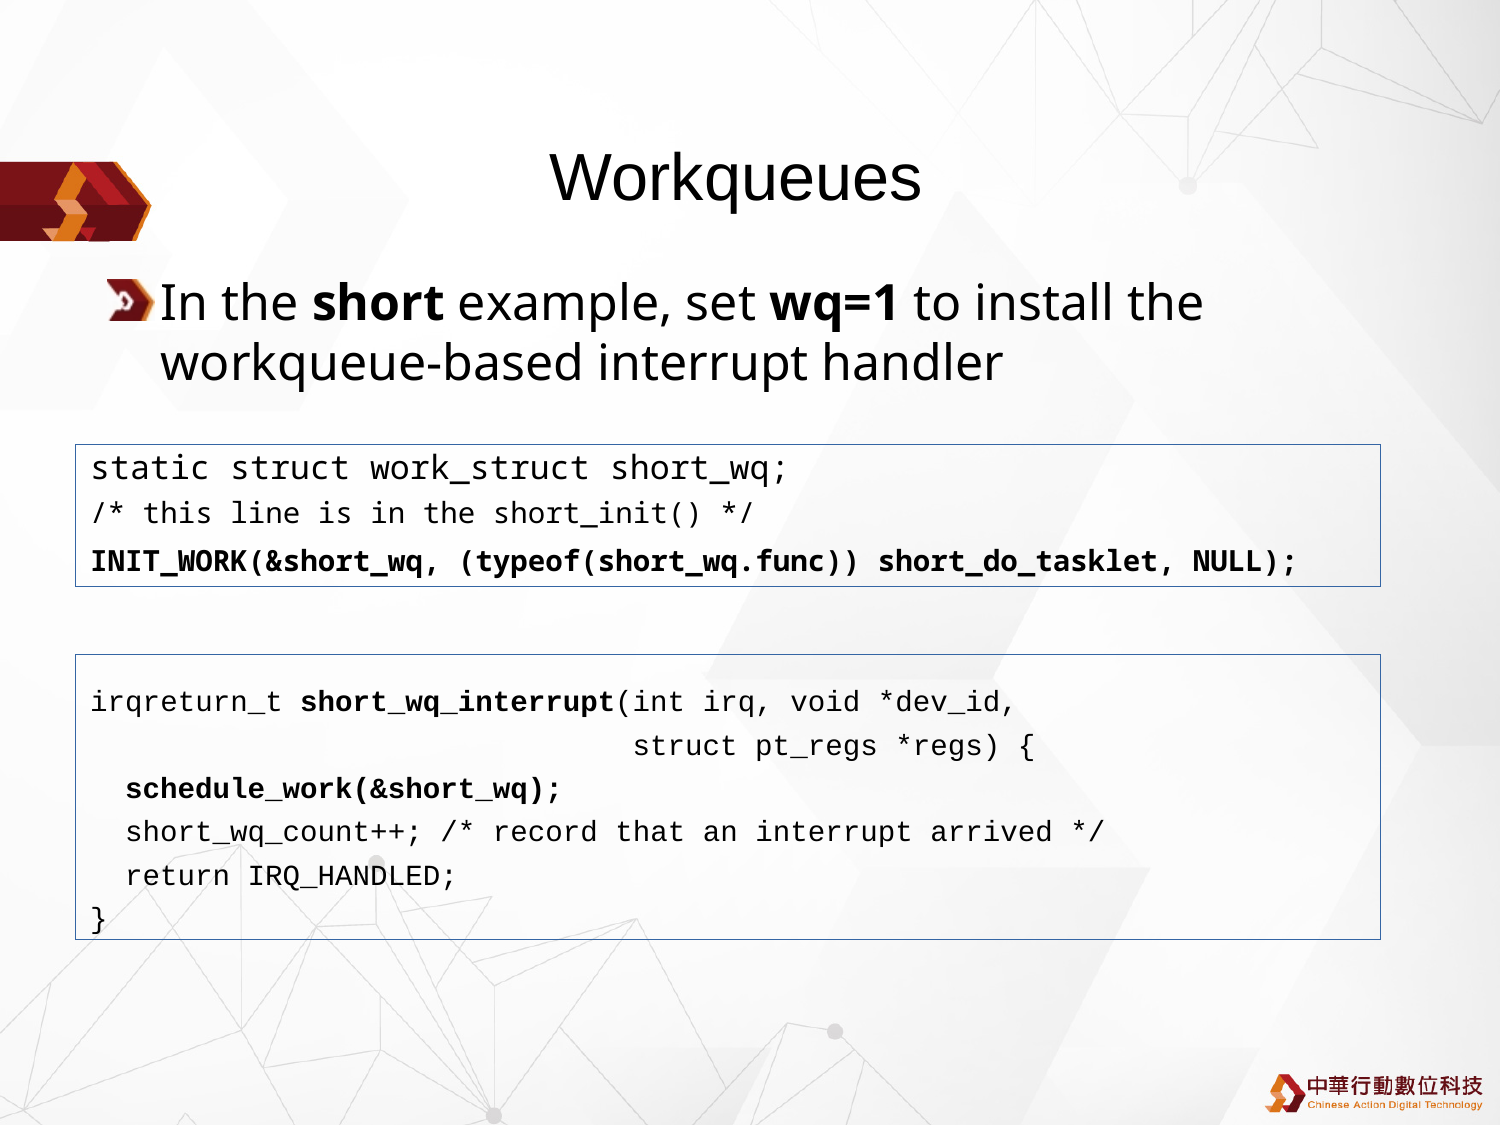

# Workqueues
In the short example, set wq=1 to install the workqueue-based interrupt handler
static struct work_struct short_wq;
/* this line is in the short_init() */
INIT_WORK(&short_wq, (typeof(short_wq.func)) short_do_tasklet, NULL);
irqreturn_t short_wq_interrupt(int irq, void *dev_id,
 struct pt_regs *regs) {
 schedule_work(&short_wq);
 short_wq_count++; /* record that an interrupt arrived */
 return IRQ_HANDLED;
}